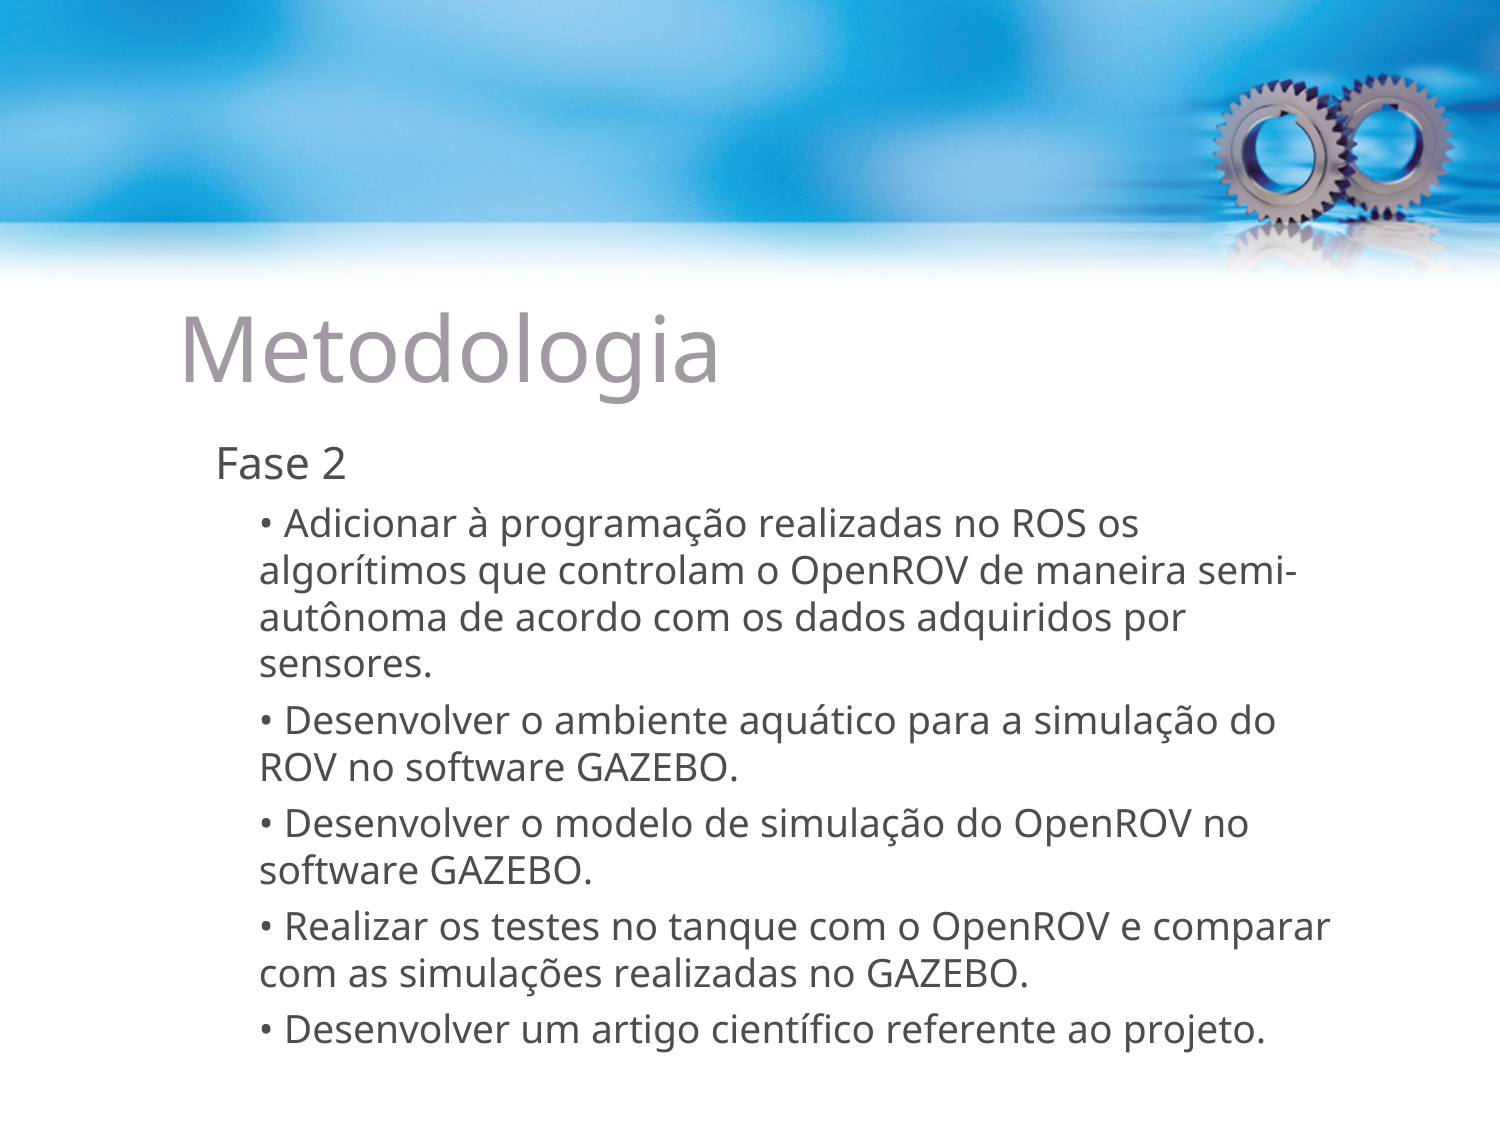

# Metodologia
Fase 2
• Adicionar à programação realizadas no ROS os algorítimos que controlam o OpenROV de maneira semi-autônoma de acordo com os dados adquiridos por sensores.
• Desenvolver o ambiente aquático para a simulação do ROV no software GAZEBO.
• Desenvolver o modelo de simulação do OpenROV no software GAZEBO.
• Realizar os testes no tanque com o OpenROV e comparar com as simulações realizadas no GAZEBO.
• Desenvolver um artigo científico referente ao projeto.